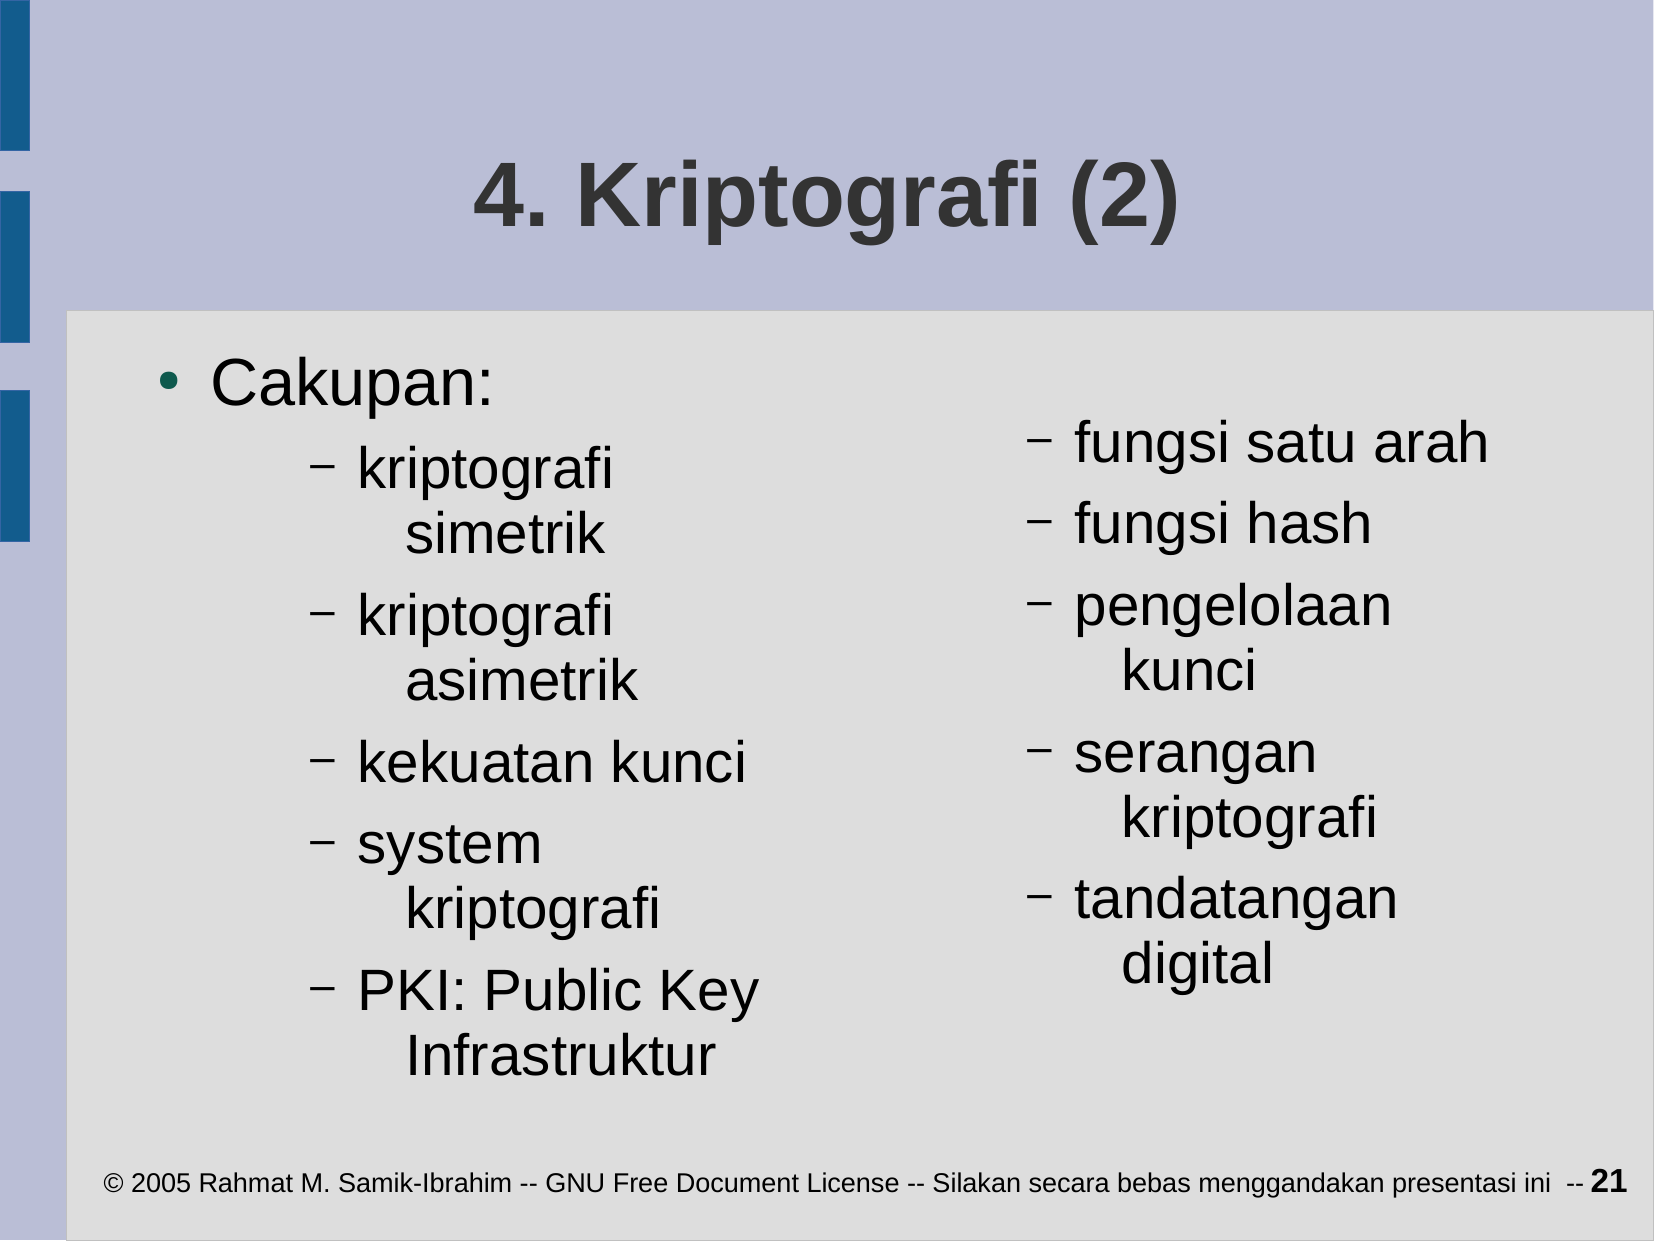

# 4. Kriptografi (2)
Cakupan:
kriptografi simetrik
kriptografi asimetrik
kekuatan kunci
system kriptografi
PKI: Public Key Infrastruktur
fungsi satu arah
fungsi hash
pengelolaan kunci
serangan kriptografi
tandatangan digital